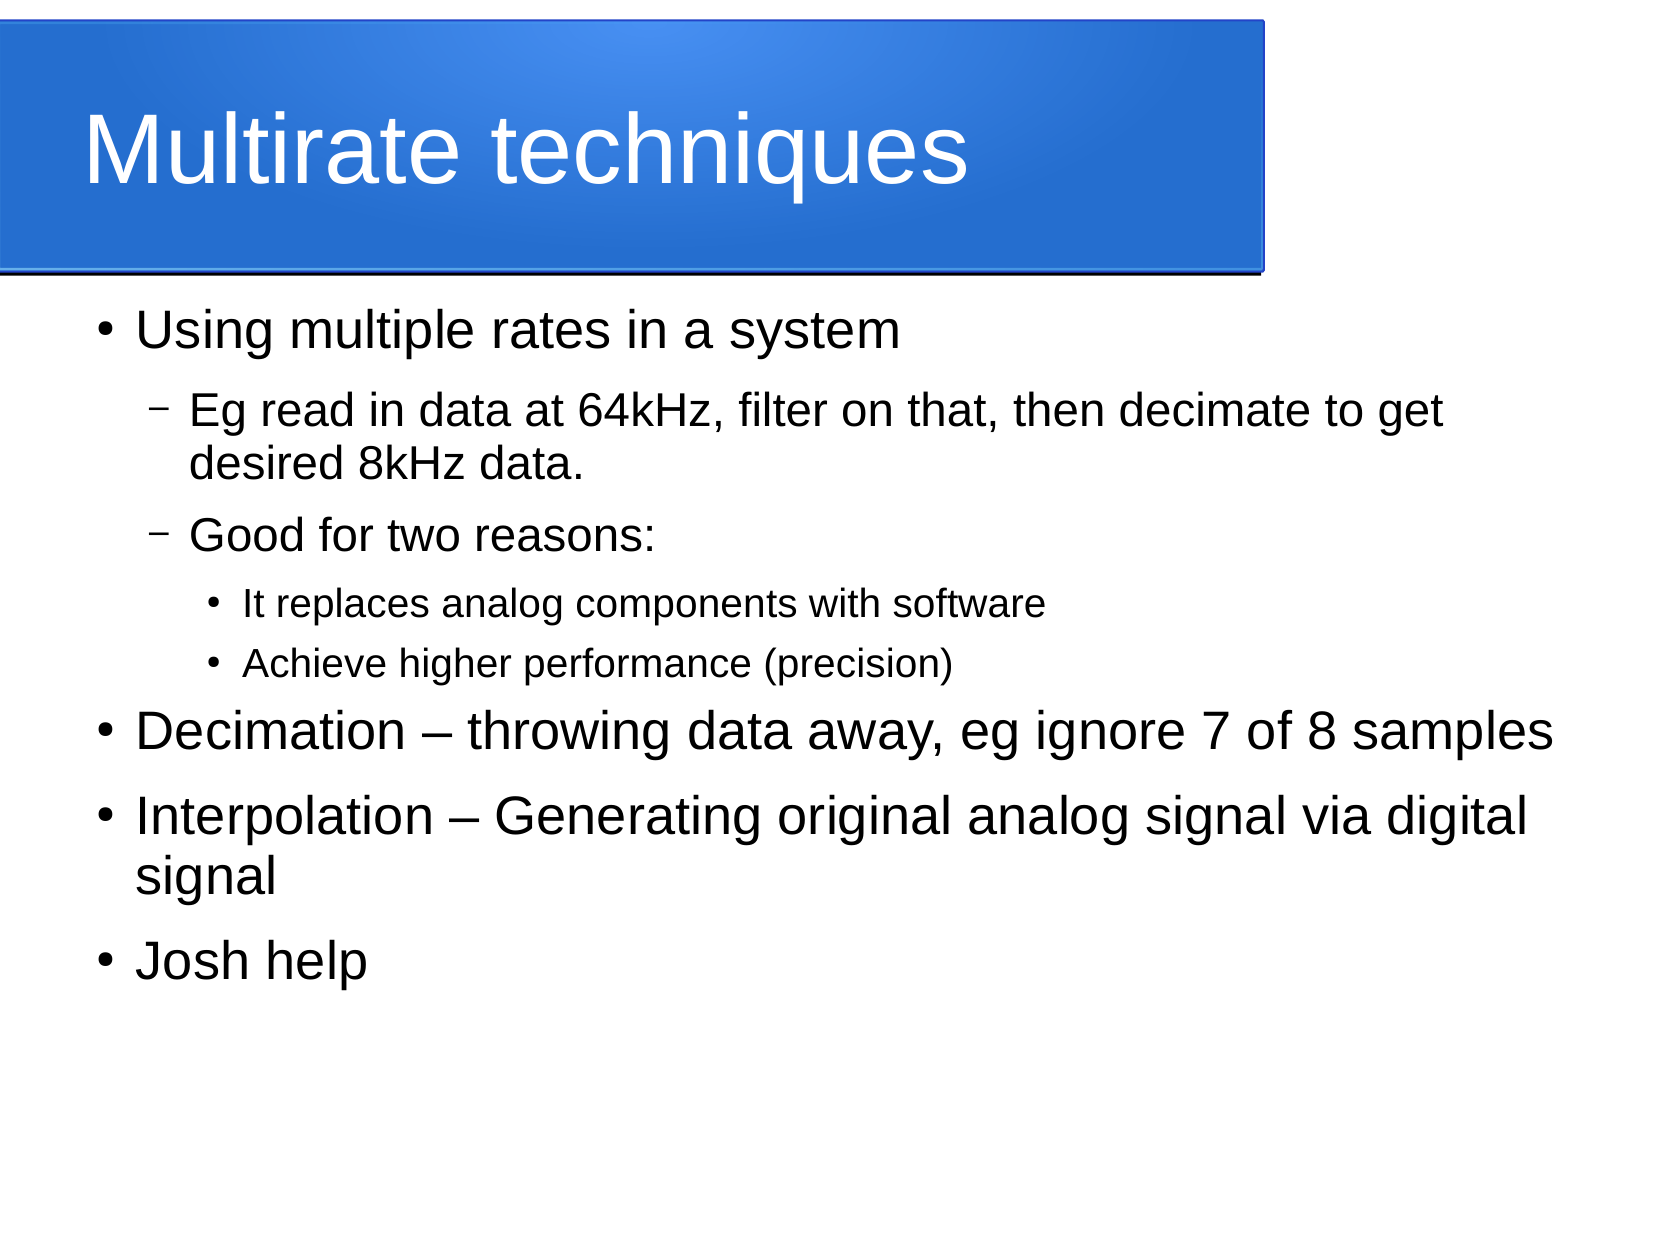

# Multirate techniques
Using multiple rates in a system
Eg read in data at 64kHz, filter on that, then decimate to get desired 8kHz data.
Good for two reasons:
It replaces analog components with software
Achieve higher performance (precision)
Decimation – throwing data away, eg ignore 7 of 8 samples
Interpolation – Generating original analog signal via digital signal
Josh help